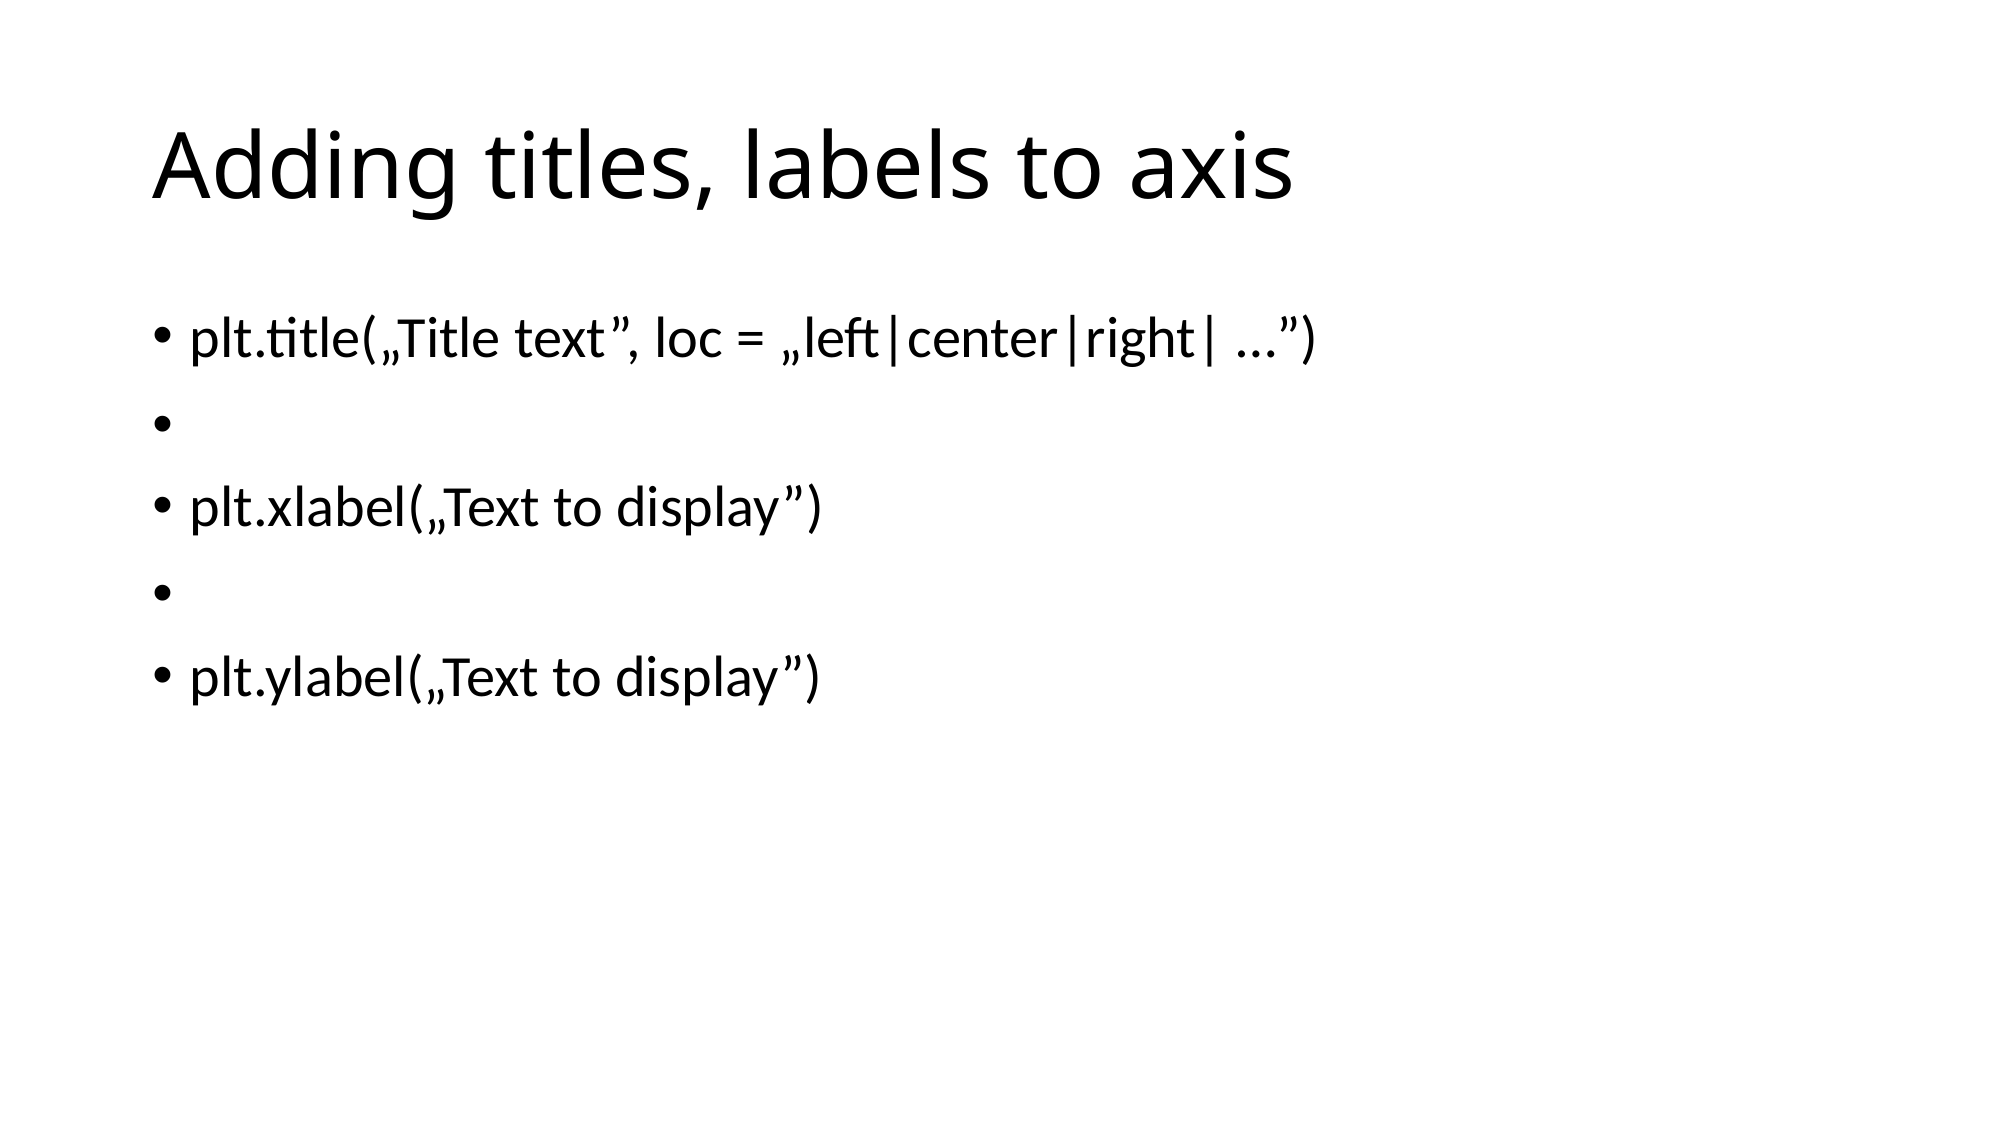

# Adding titles, labels to axis
plt.title(„Title text”, loc = „left|center|right| …”)
plt.xlabel(„Text to display”)
plt.ylabel(„Text to display”)